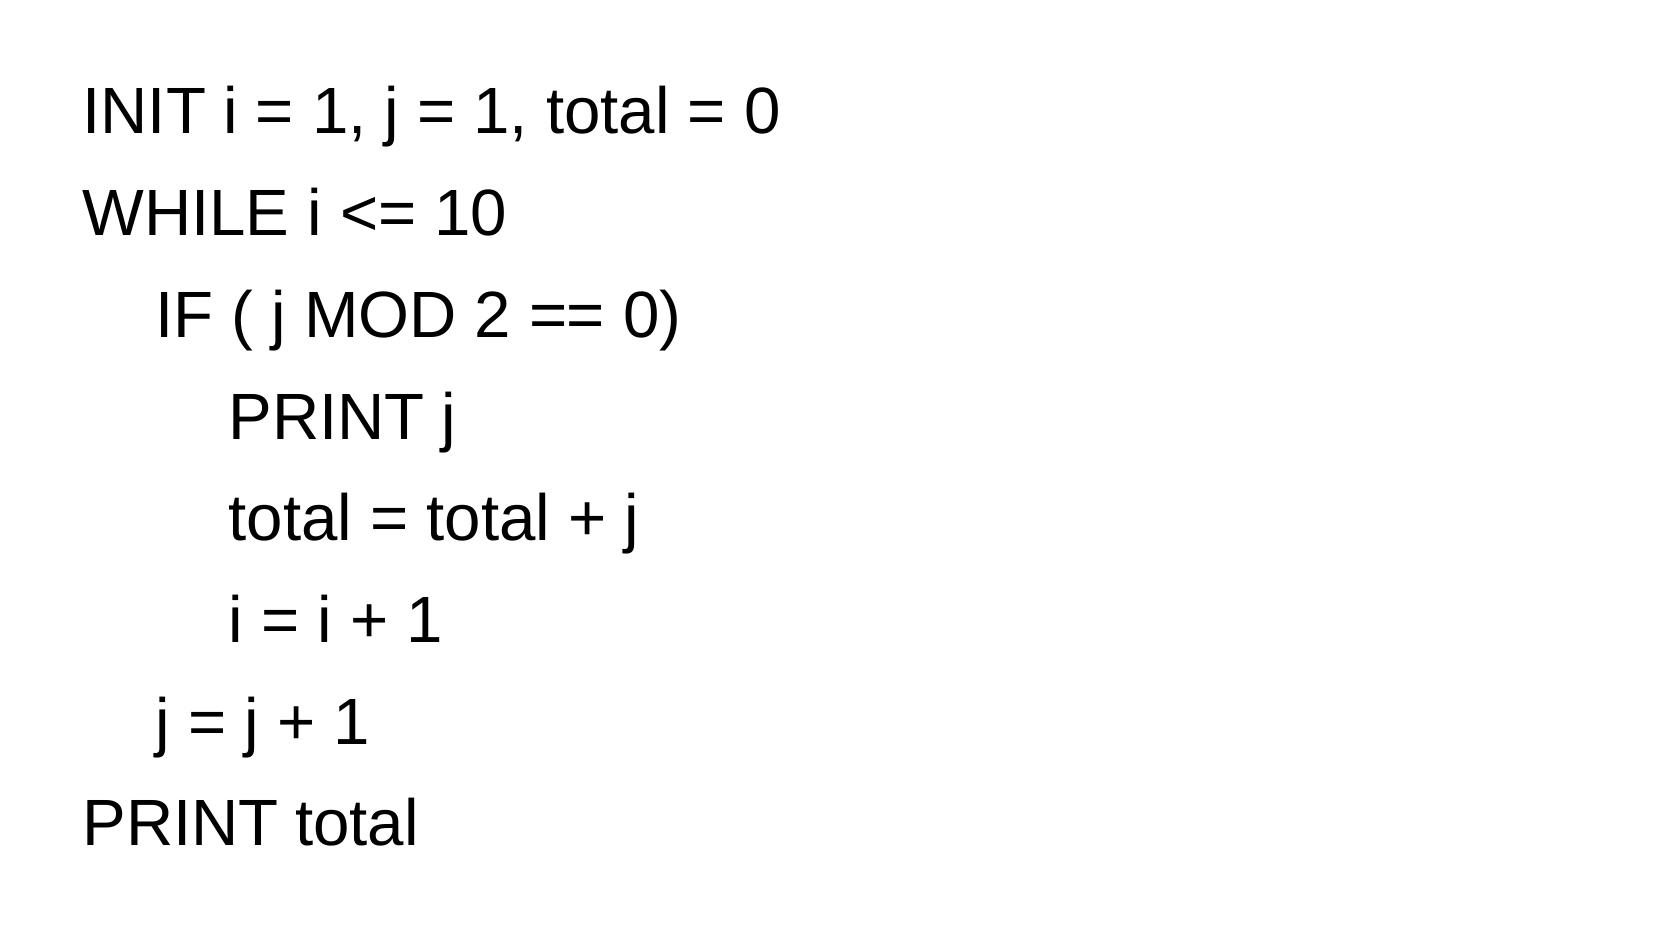

# INIT i = 1, j = 1, total = 0
WHILE i <= 10
 IF ( j MOD 2 == 0)
 PRINT j
 total = total + j
 i = i + 1
 j = j + 1
PRINT total